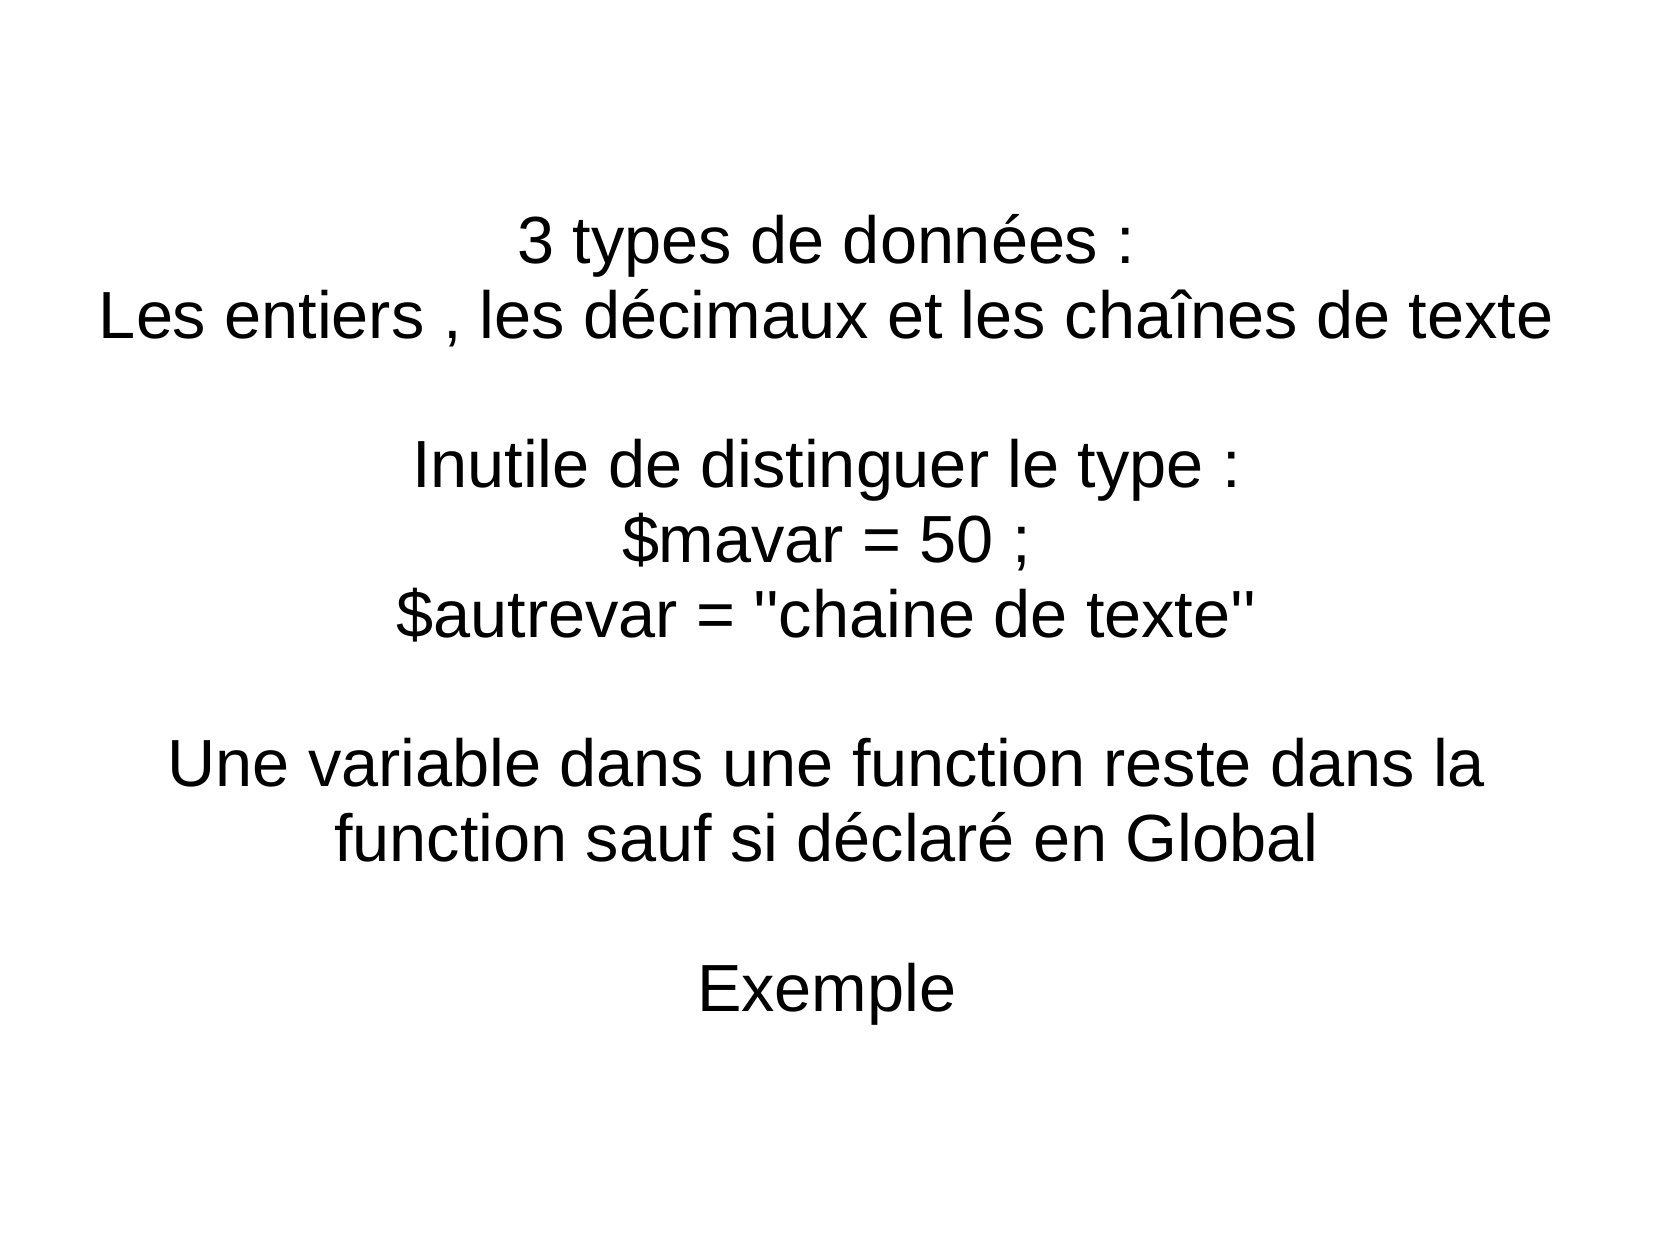

# 3 types de données :
Les entiers , les décimaux et les chaînes de texte
Inutile de distinguer le type :
$mavar = 50 ;
$autrevar = ''chaine de texte''
Une variable dans une function reste dans la function sauf si déclaré en Global
Exemple